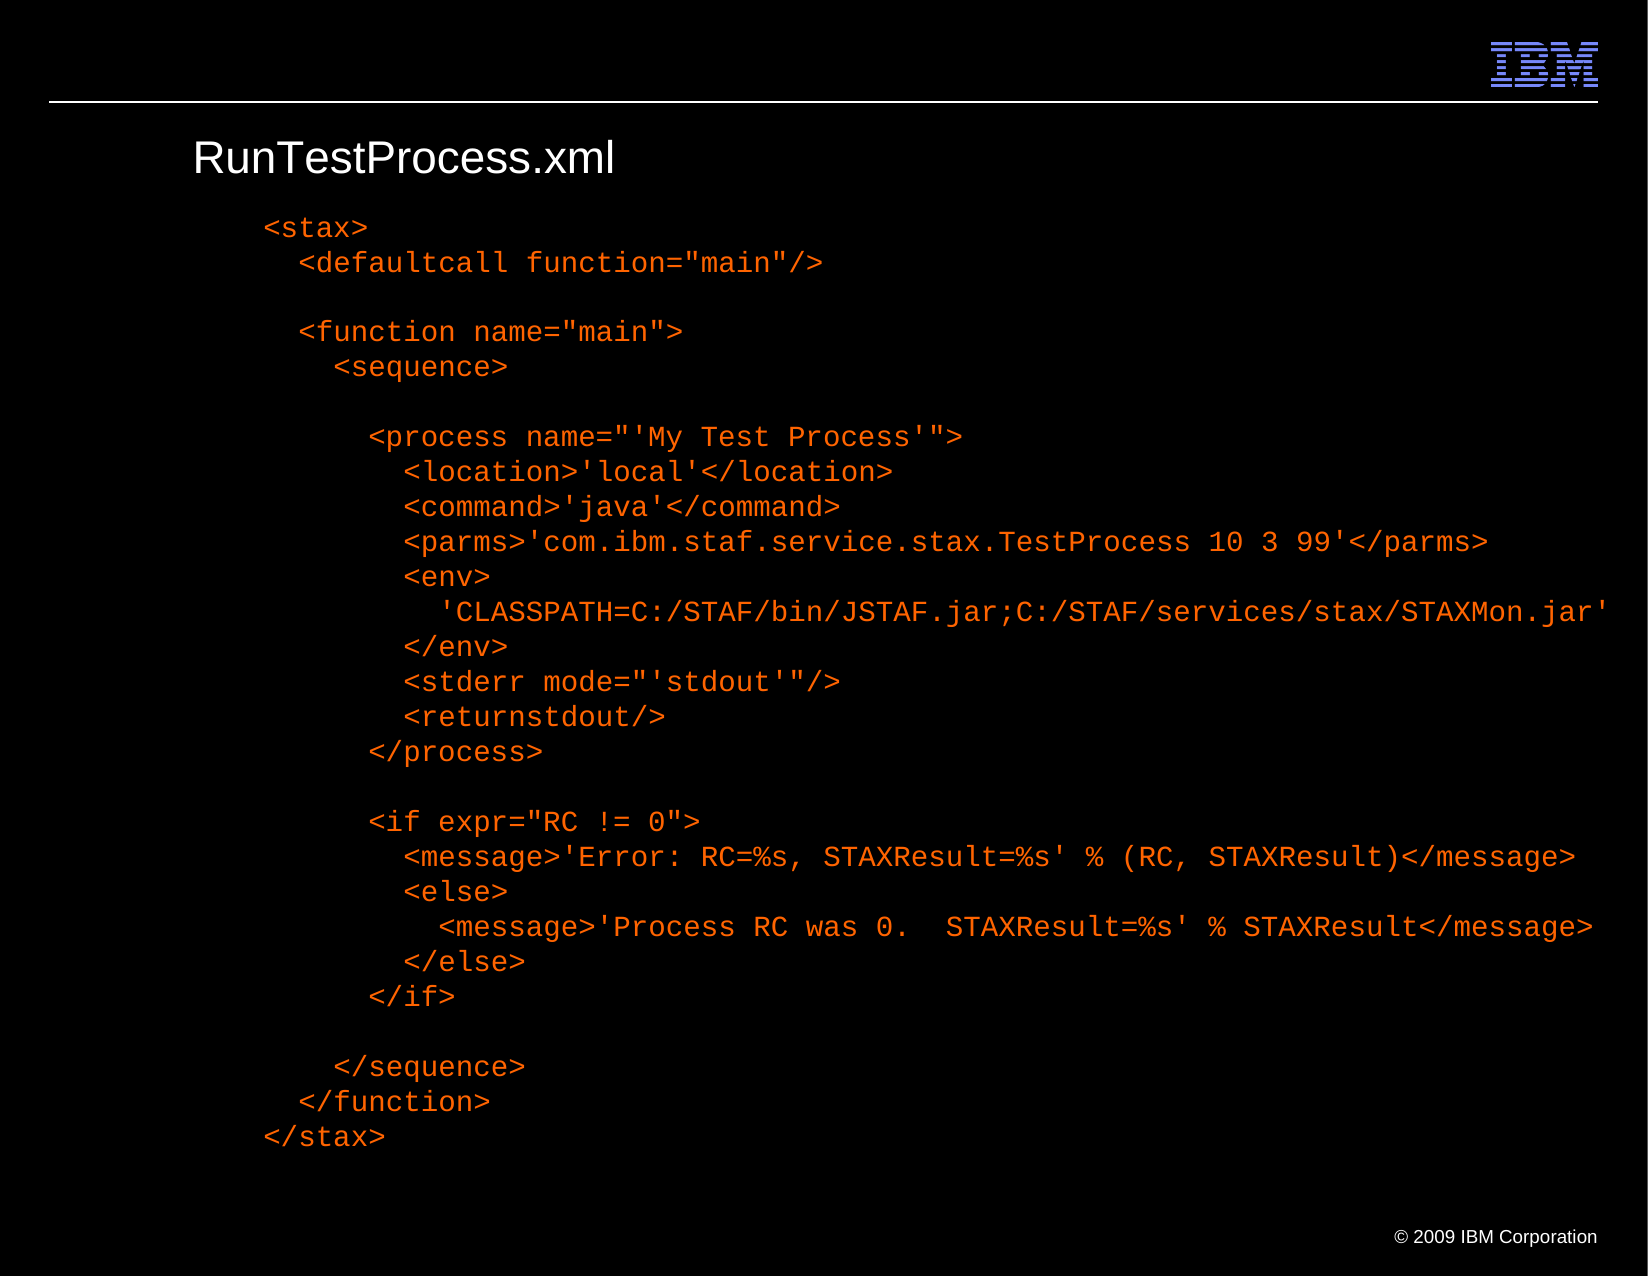

# RunTestProcess.xml
<stax>
 <defaultcall function="main"/>
 <function name="main">
 <sequence>
 <process name="'My Test Process'">
 <location>'local'</location>
 <command>'java'</command>
 <parms>'com.ibm.staf.service.stax.TestProcess 10 3 99'</parms>
 <env>
 'CLASSPATH=C:/STAF/bin/JSTAF.jar;C:/STAF/services/stax/STAXMon.jar'
 </env>
 <stderr mode="'stdout'"/>
 <returnstdout/>
 </process>
 <if expr="RC != 0">
 <message>'Error: RC=%s, STAXResult=%s' % (RC, STAXResult)</message>
 <else>
 <message>'Process RC was 0. STAXResult=%s' % STAXResult</message>
 </else>
 </if>
 </sequence>
 </function>
</stax>